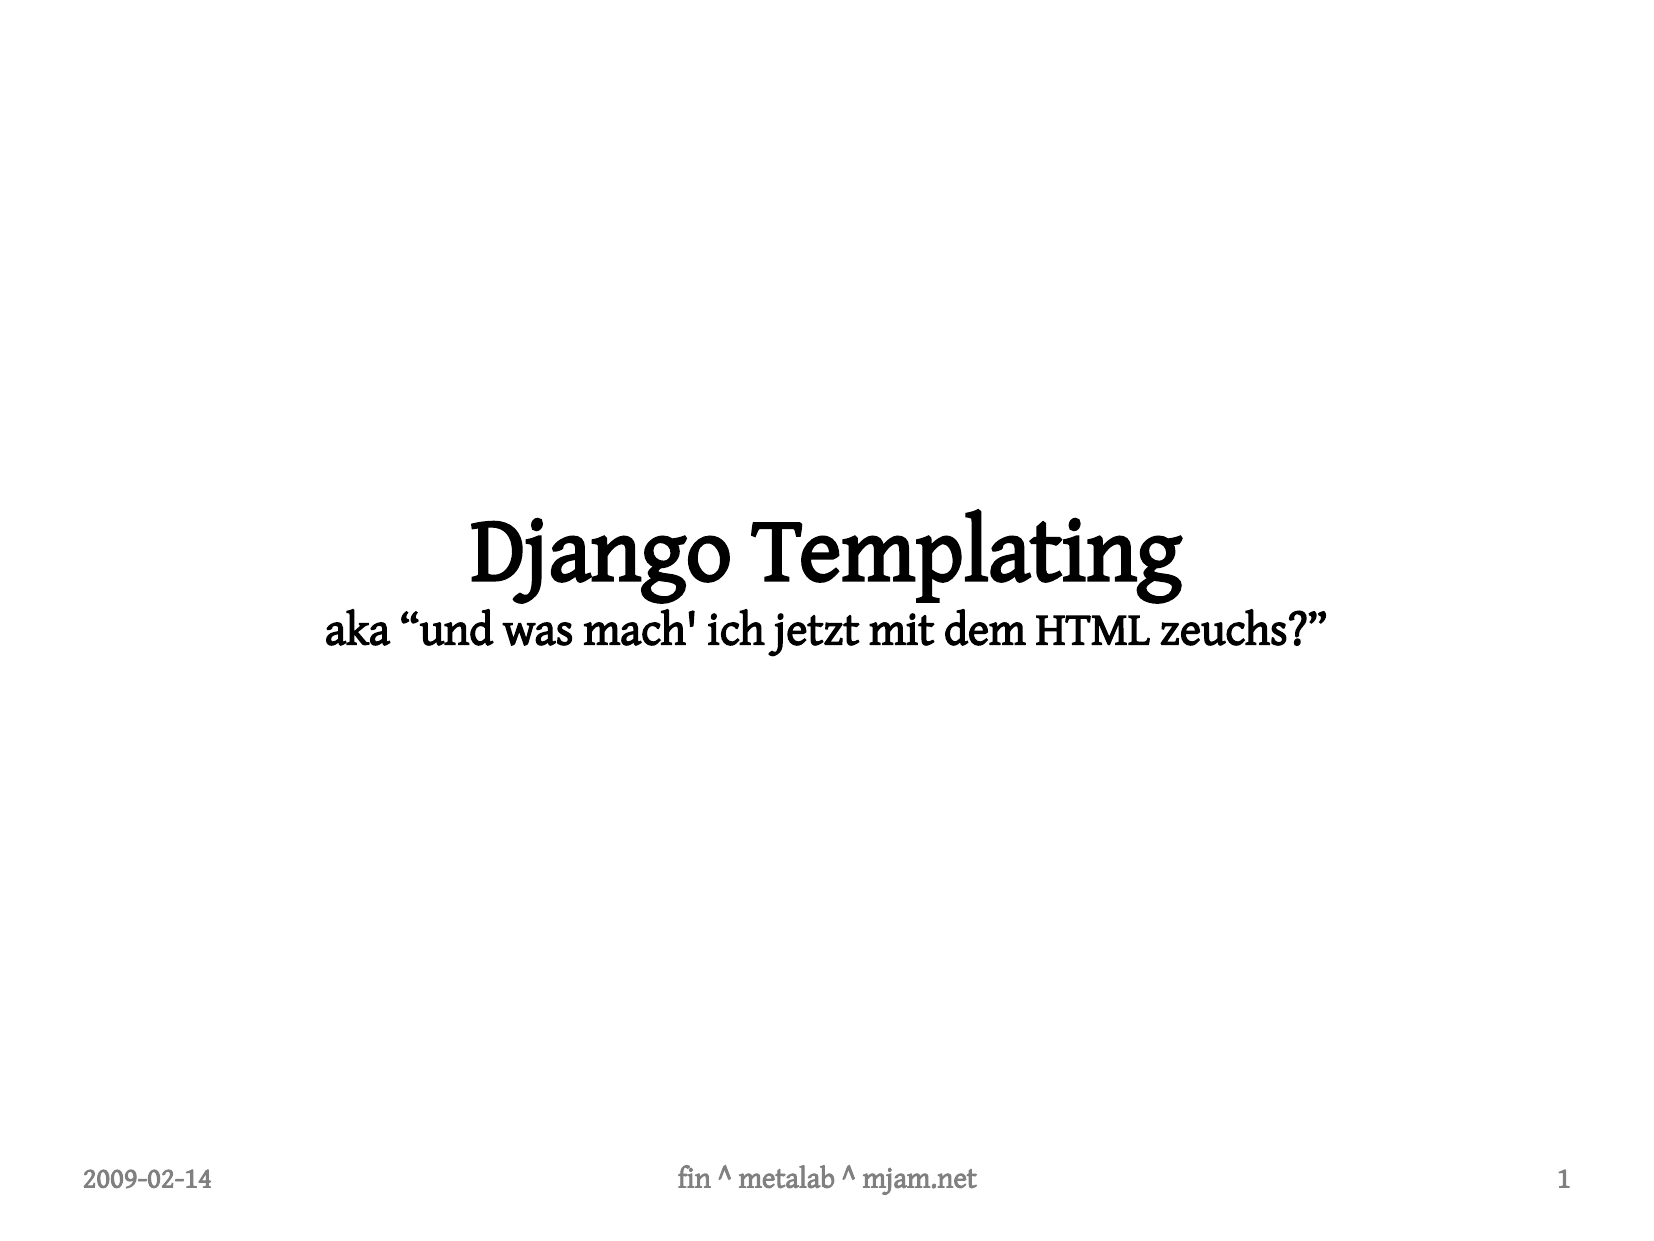

# Django Templating aka “und was mach' ich jetzt mit dem HTML zeuchs?”
2009-02-14
fin ^ metalab ^ mjam.net
1